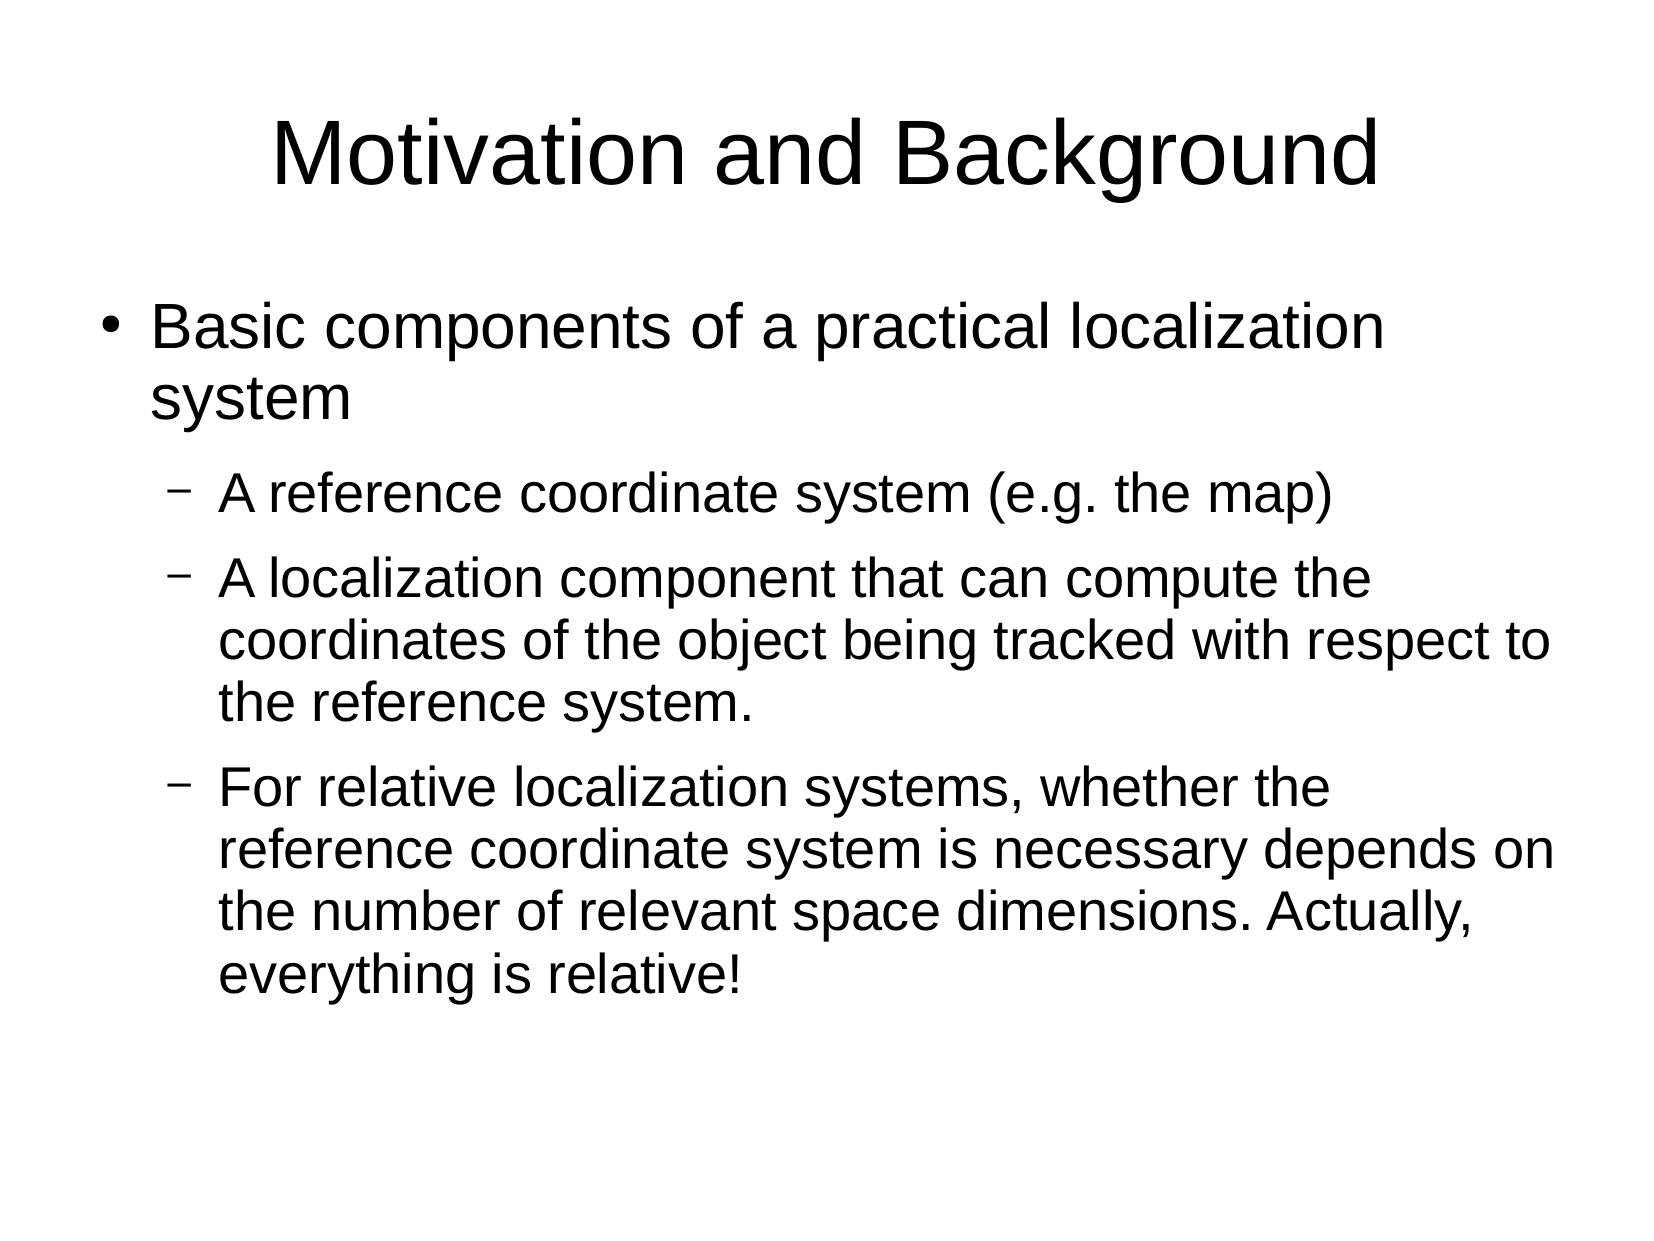

# Motivation and Background
Basic components of a practical localization system
A reference coordinate system (e.g. the map)
A localization component that can compute the coordinates of the object being tracked with respect to the reference system.
For relative localization systems, whether the reference coordinate system is necessary depends on the number of relevant space dimensions. Actually, everything is relative!